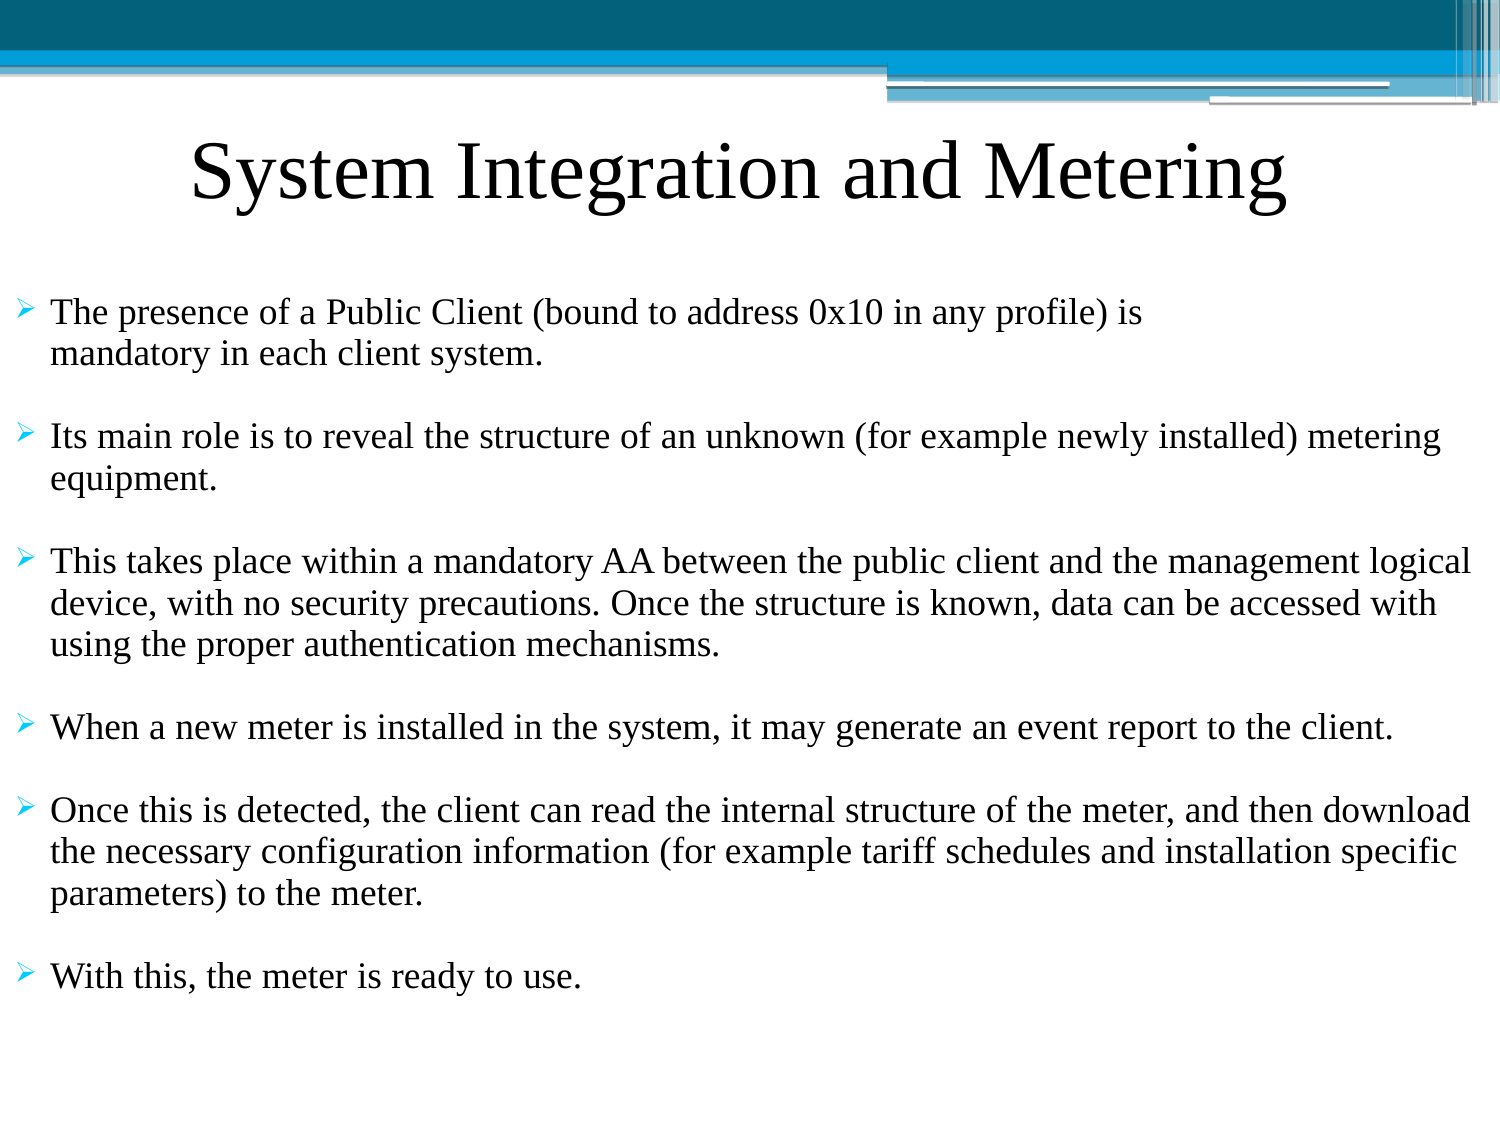

# System Integration and Metering
The presence of a Public Client (bound to address 0x10 in any profile) is
mandatory in each client system.
Its main role is to reveal the structure of an unknown (for example newly installed) metering equipment.
This takes place within a mandatory AA between the public client and the management logical device, with no security precautions. Once the structure is known, data can be accessed with using the proper authentication mechanisms.
When a new meter is installed in the system, it may generate an event report to the client.
Once this is detected, the client can read the internal structure of the meter, and then download the necessary configuration information (for example tariff schedules and installation specific parameters) to the meter.
With this, the meter is ready to use.